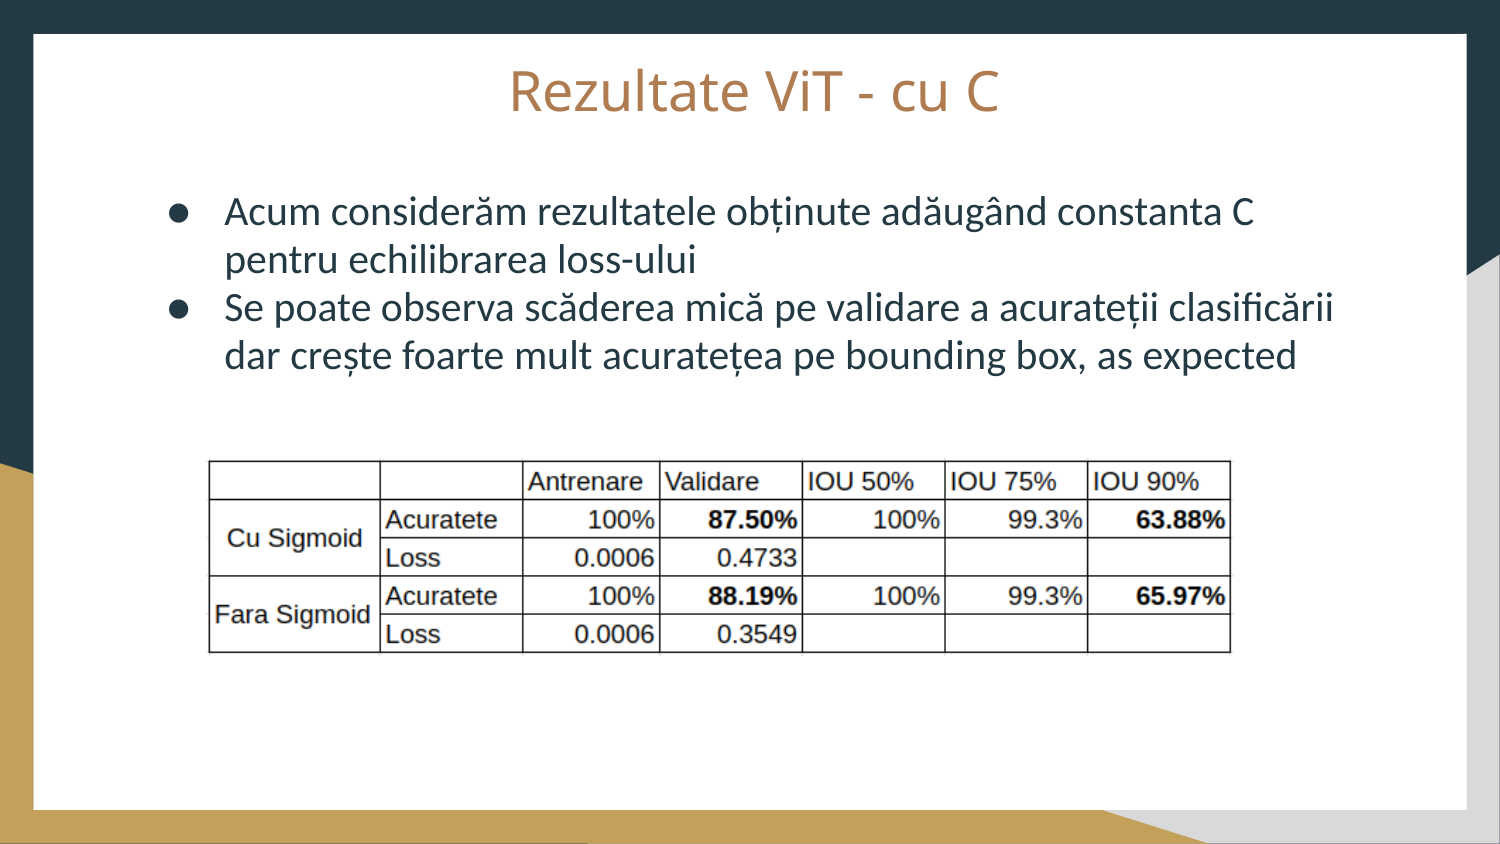

# Rezultate ViT - cu C
Acum considerăm rezultatele obținute adăugând constanta C pentru echilibrarea loss-ului
Se poate observa scăderea mică pe validare a acurateții clasificării dar crește foarte mult acuratețea pe bounding box, as expected